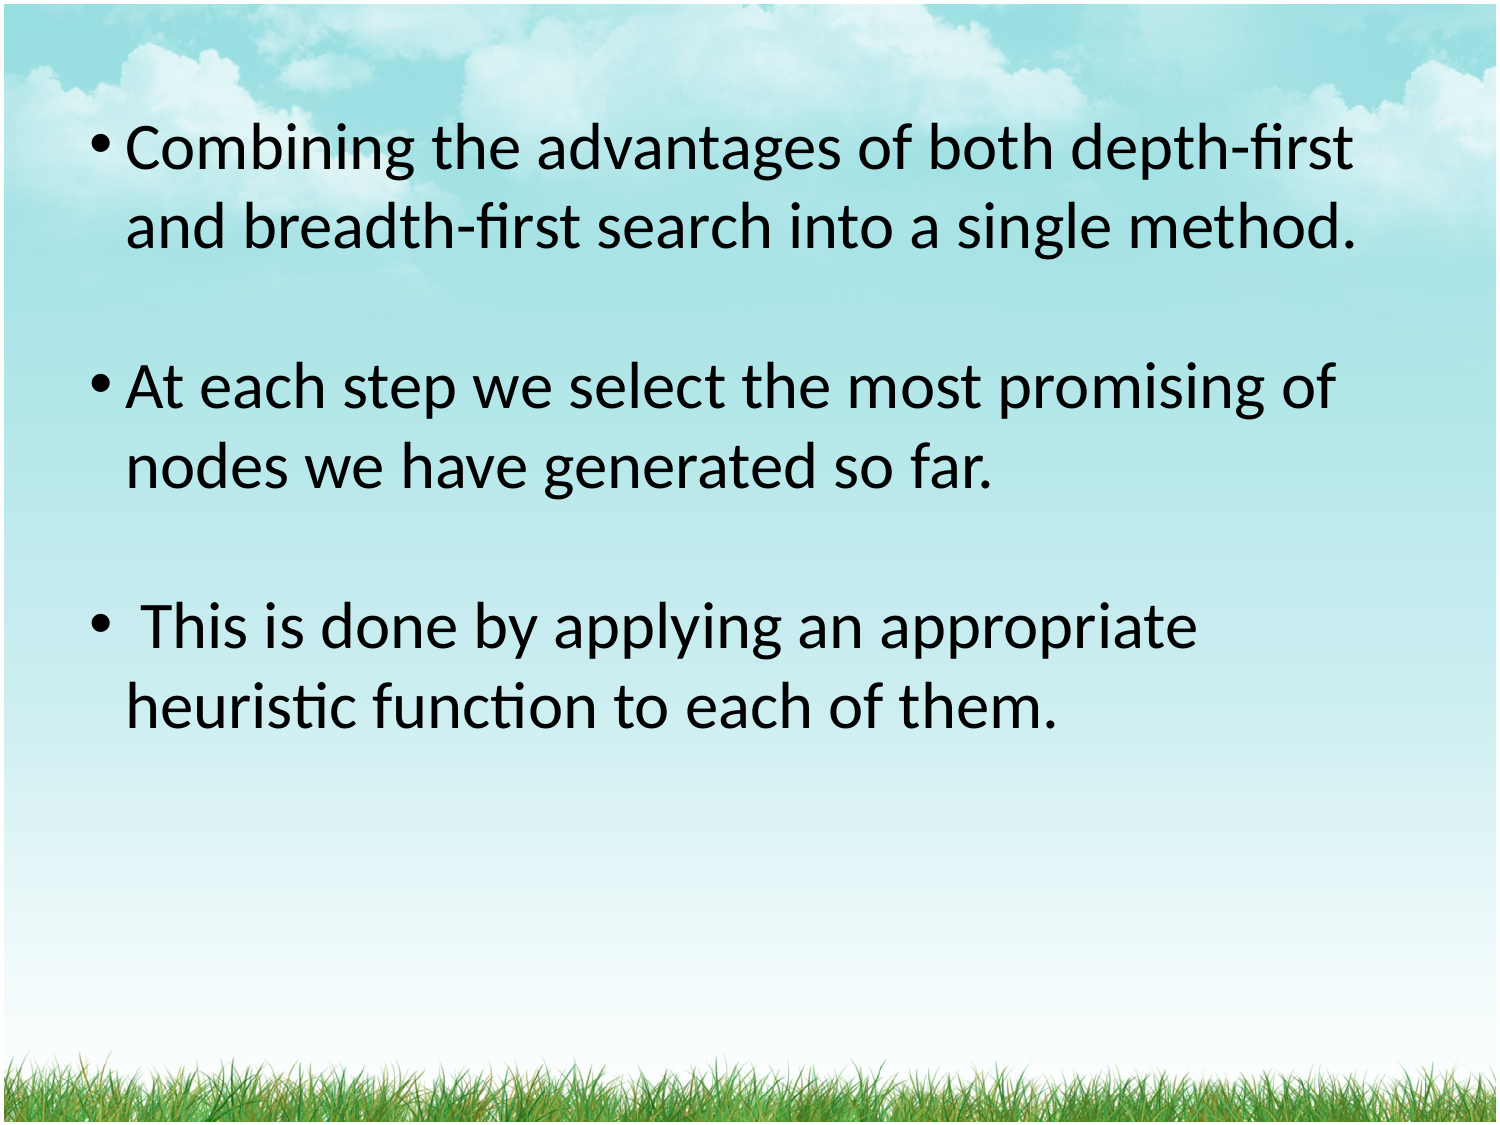

Combining the advantages of both depth-first and breadth-first search into a single method.
At each step we select the most promising of nodes we have generated so far.
 This is done by applying an appropriate heuristic function to each of them.